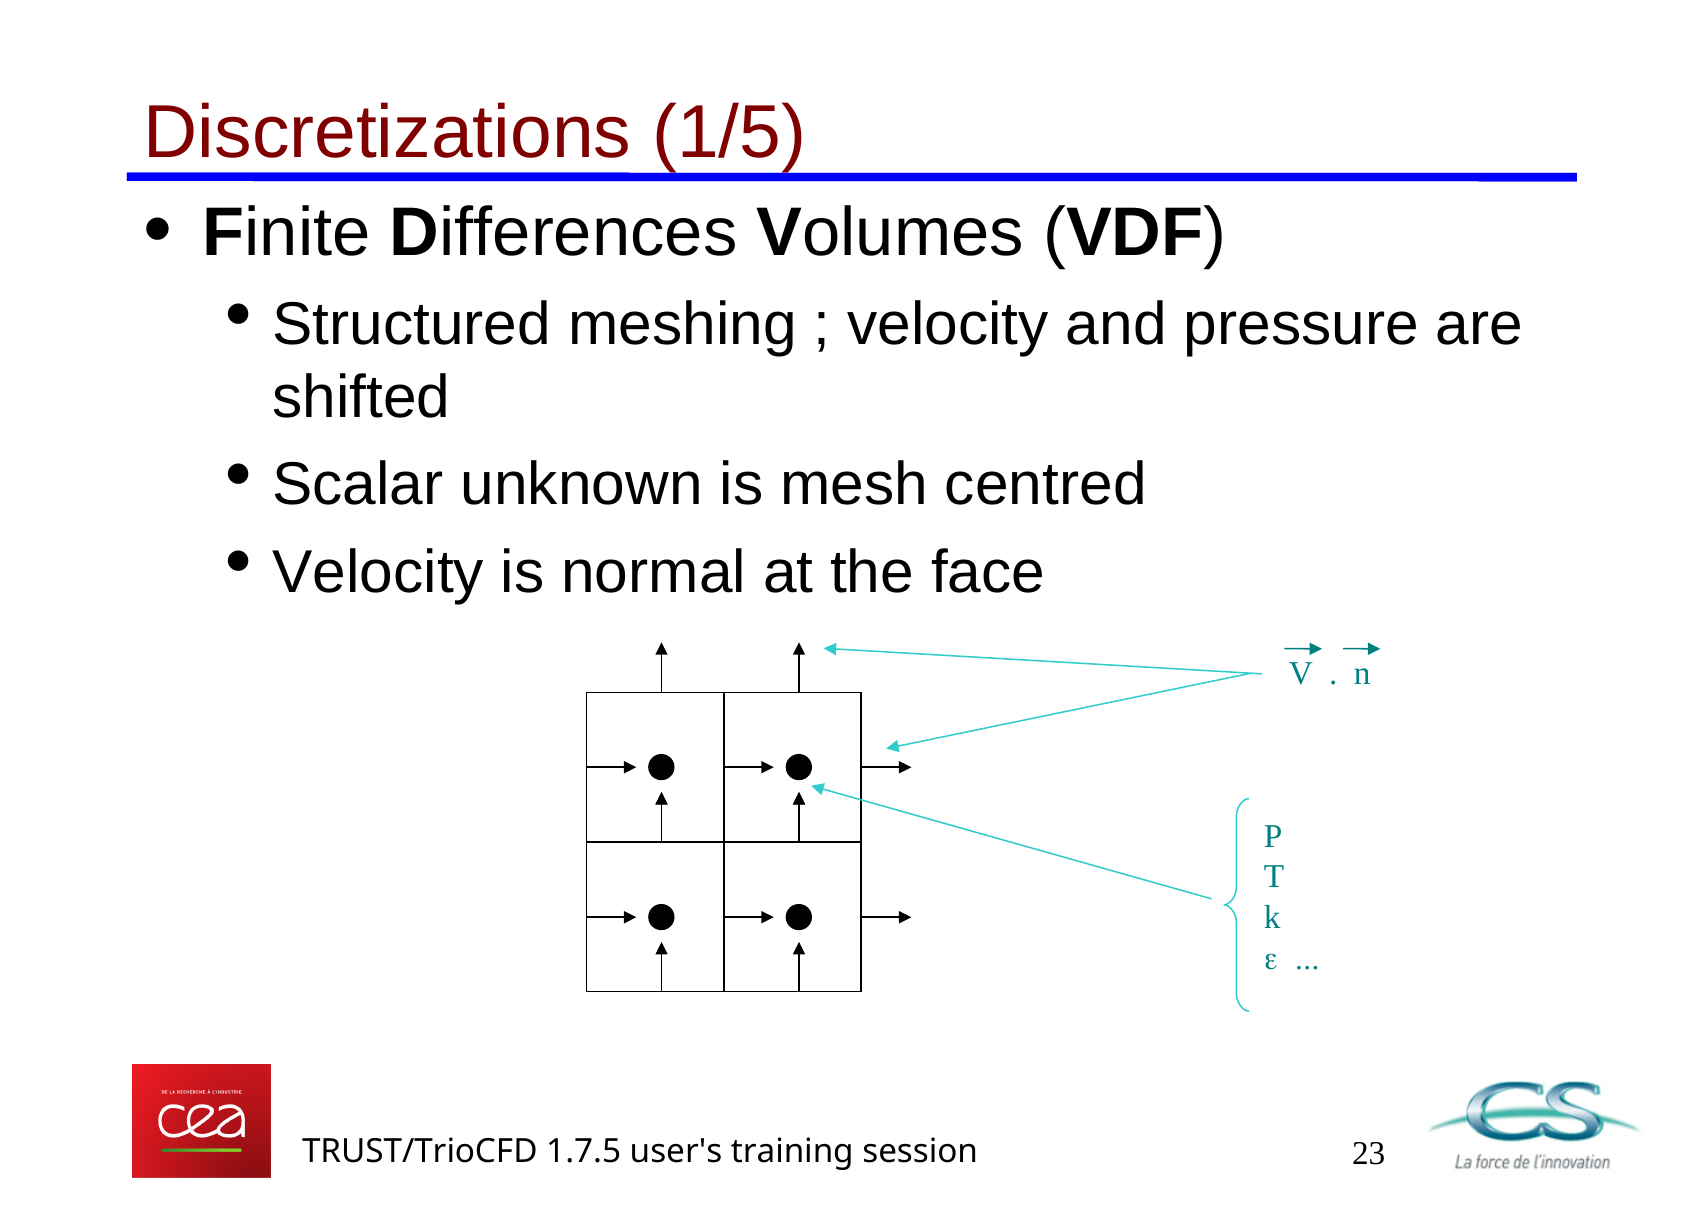

# Discretizations (1/5)
Finite Differences Volumes (VDF)
Structured meshing ; velocity and pressure are shifted
Scalar unknown is mesh centred
Velocity is normal at the face
V . n
P
T
k

TRUST/TrioCFD 1.7.5 user's training session
23